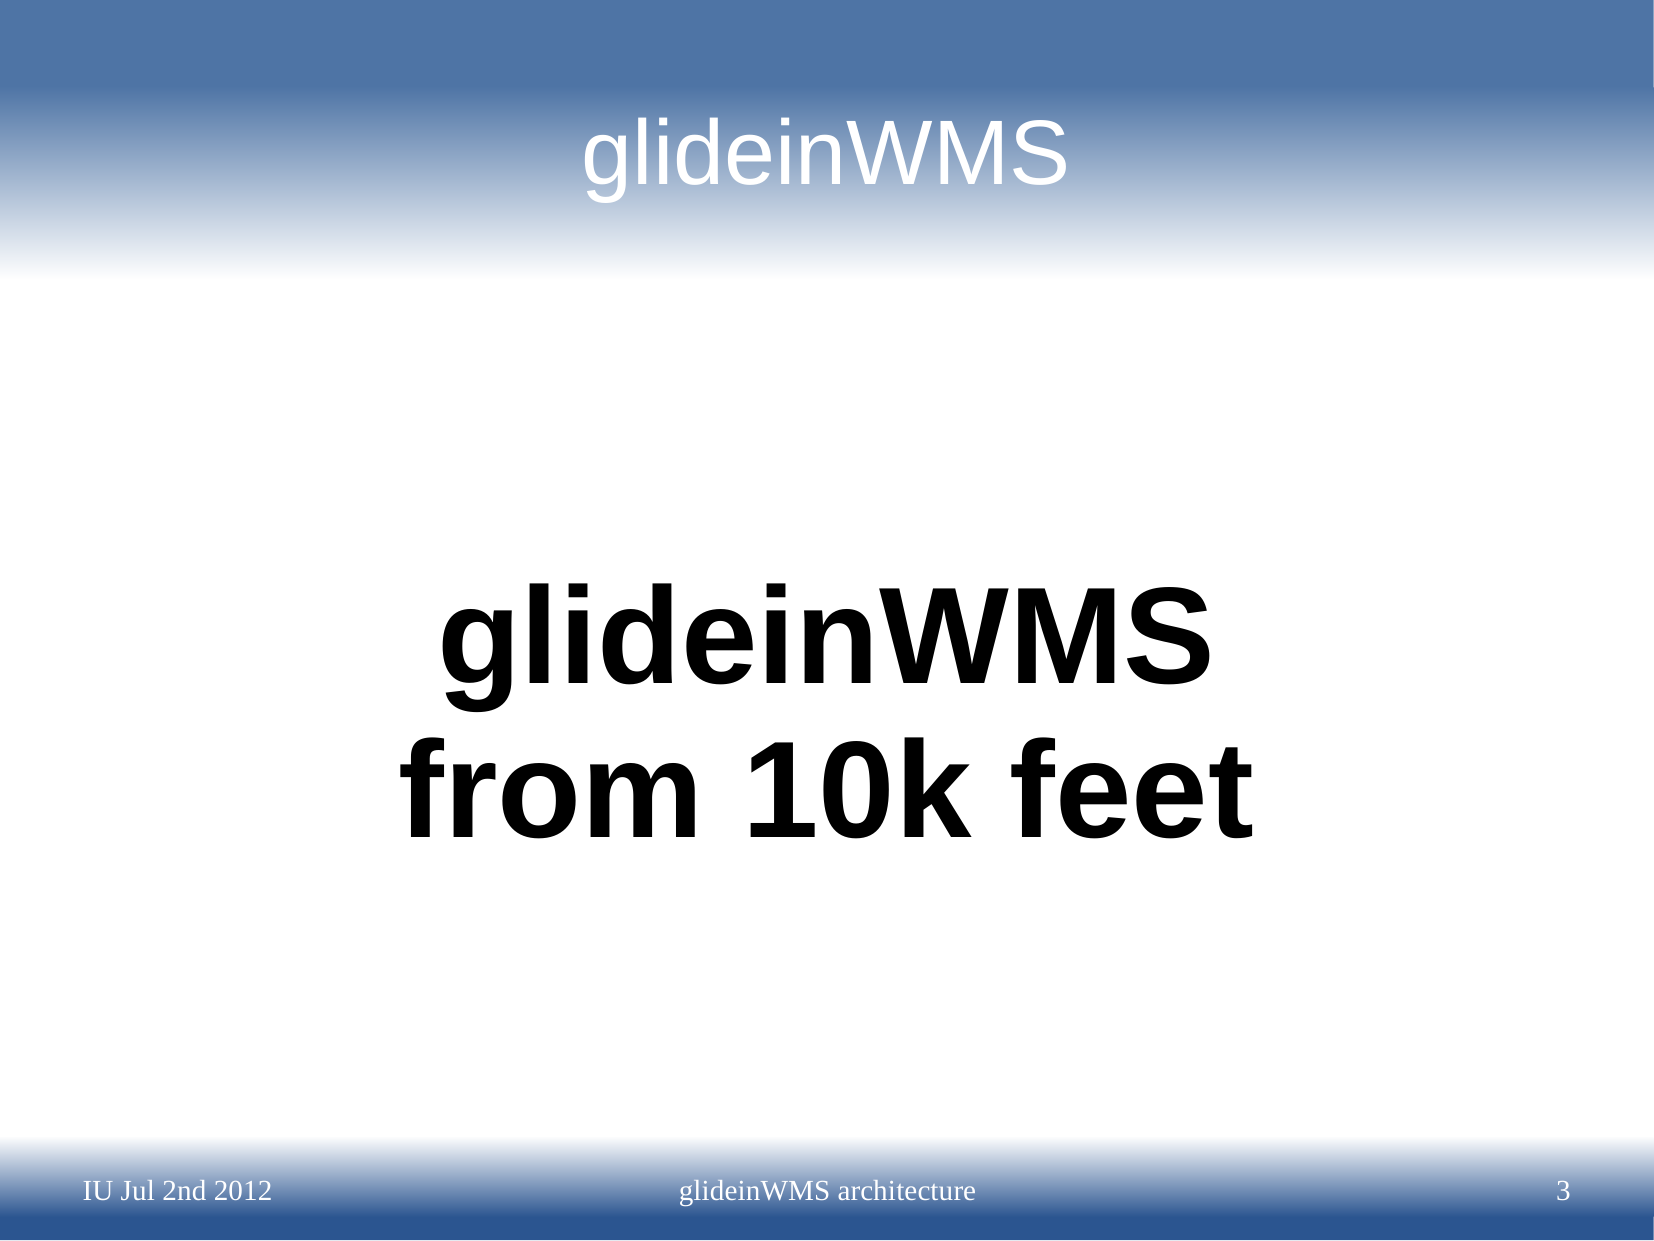

# glideinWMS
glideinWMS
from 10k feet
IU Jul 2nd 2012
glideinWMS architecture
3